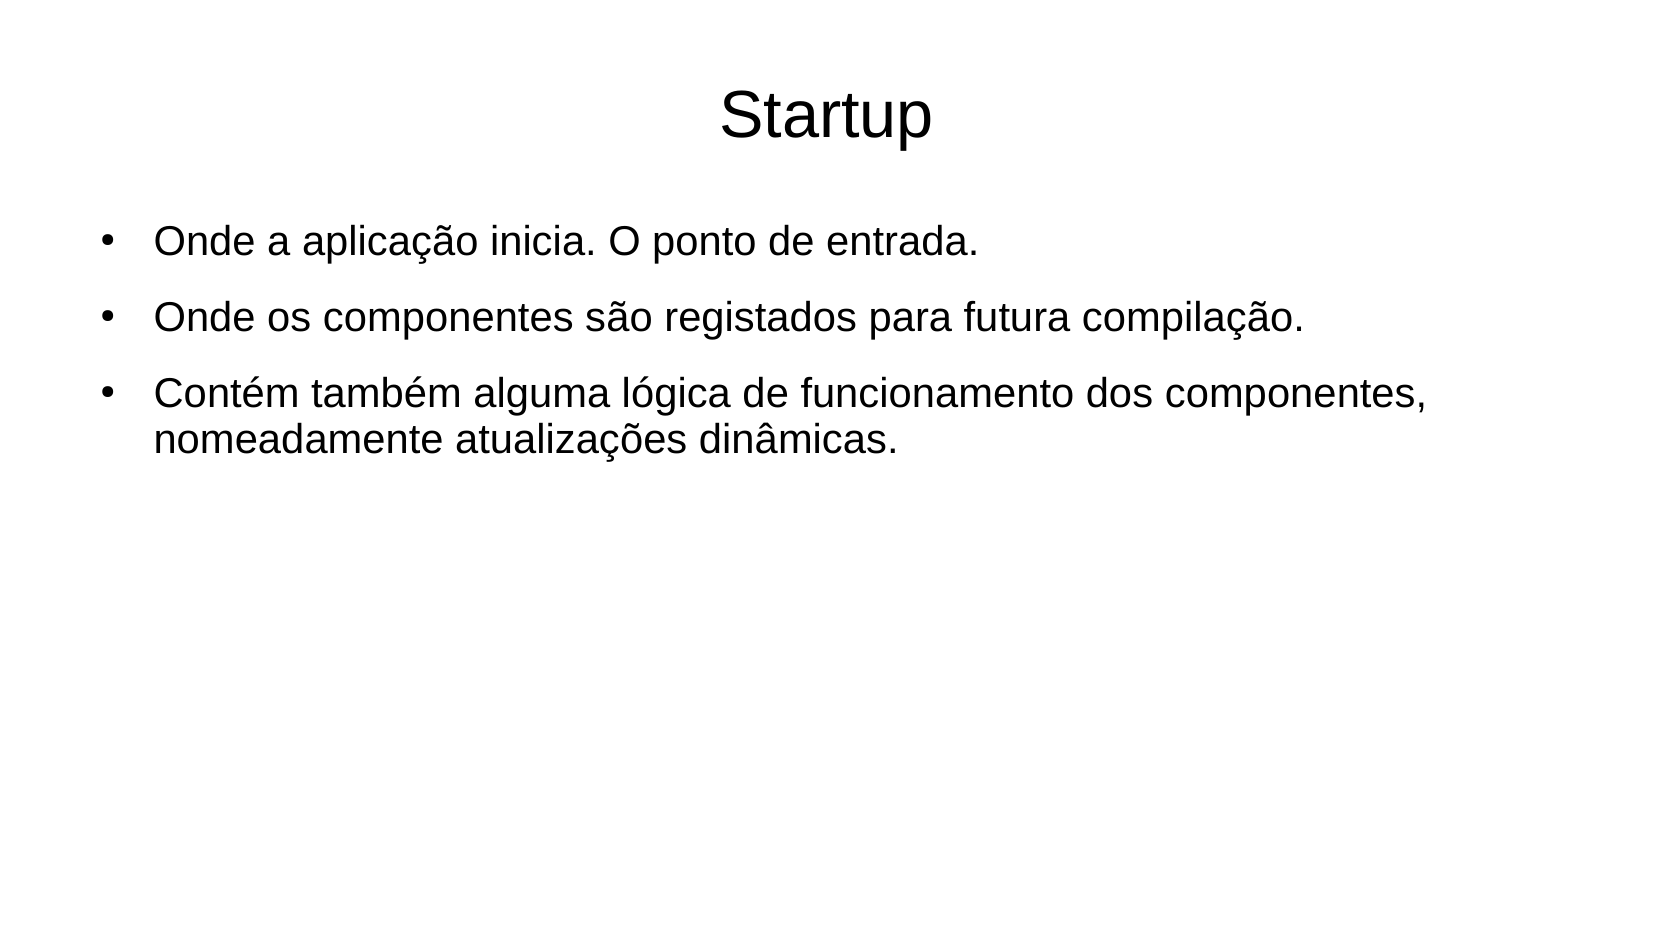

# Startup
Onde a aplicação inicia. O ponto de entrada.
Onde os componentes são registados para futura compilação.
Contém também alguma lógica de funcionamento dos componentes, nomeadamente atualizações dinâmicas.